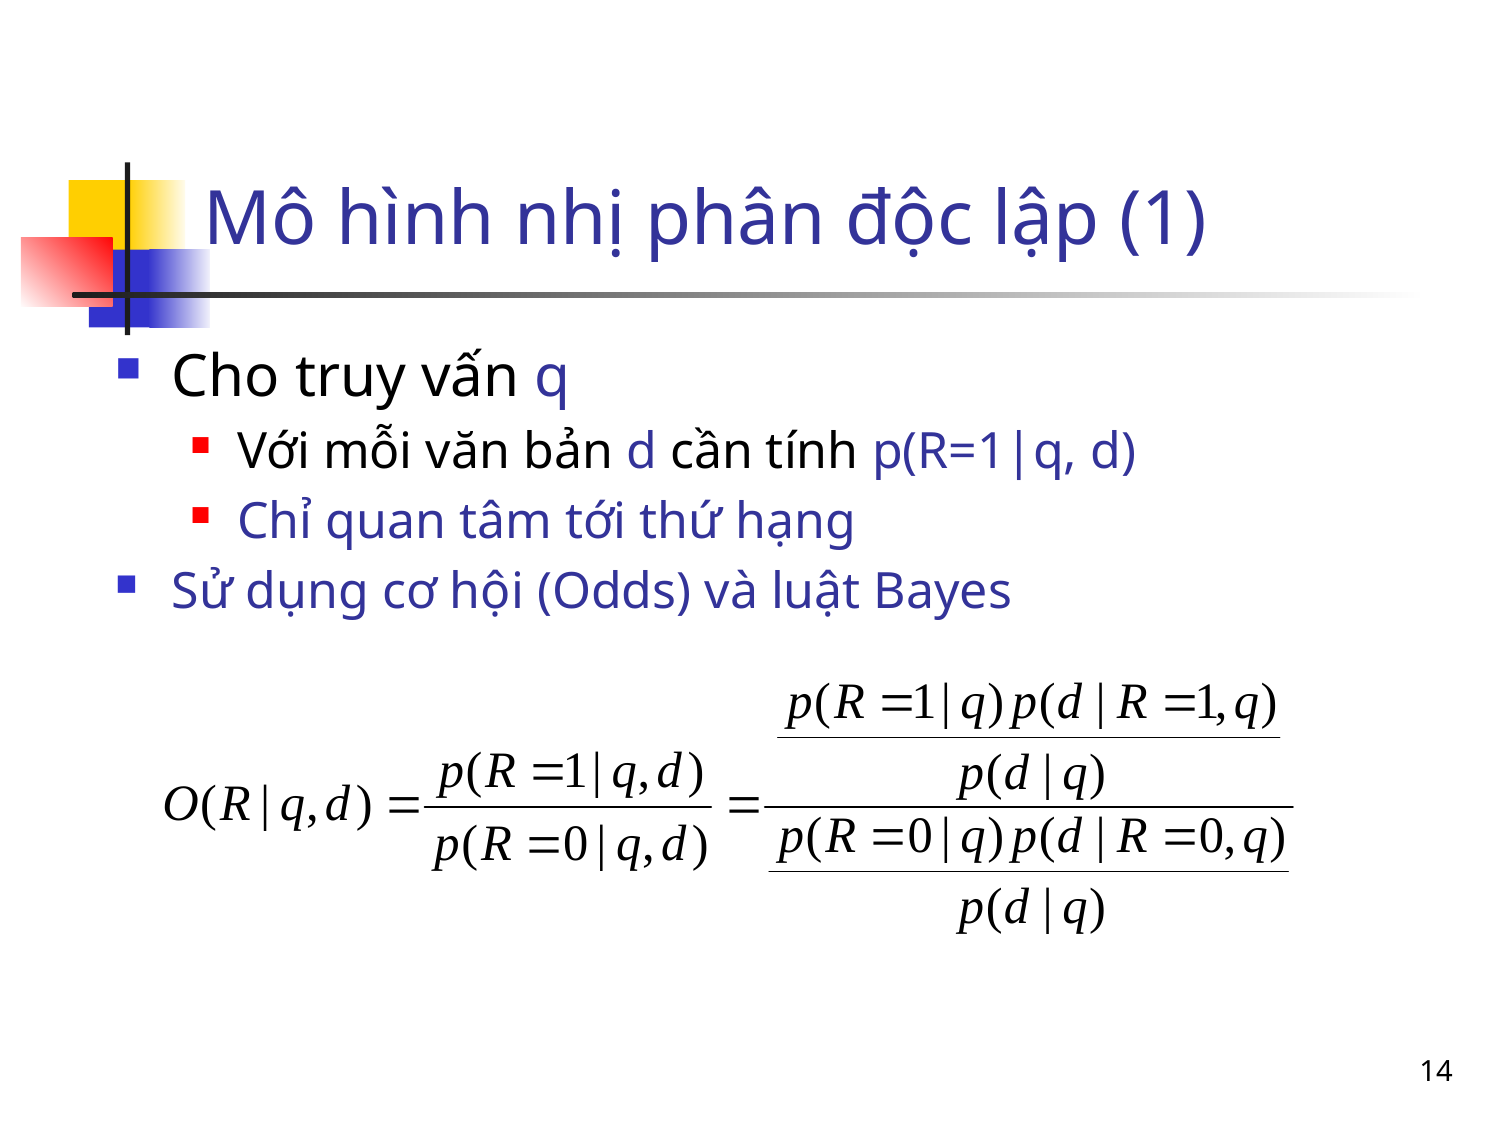

# Mô hình nhị phân độc lập (1)
Cho truy vấn q
Với mỗi văn bản d cần tính p(R=1|q, d)
Chỉ quan tâm tới thứ hạng
Sử dụng cơ hội (Odds) và luật Bayes